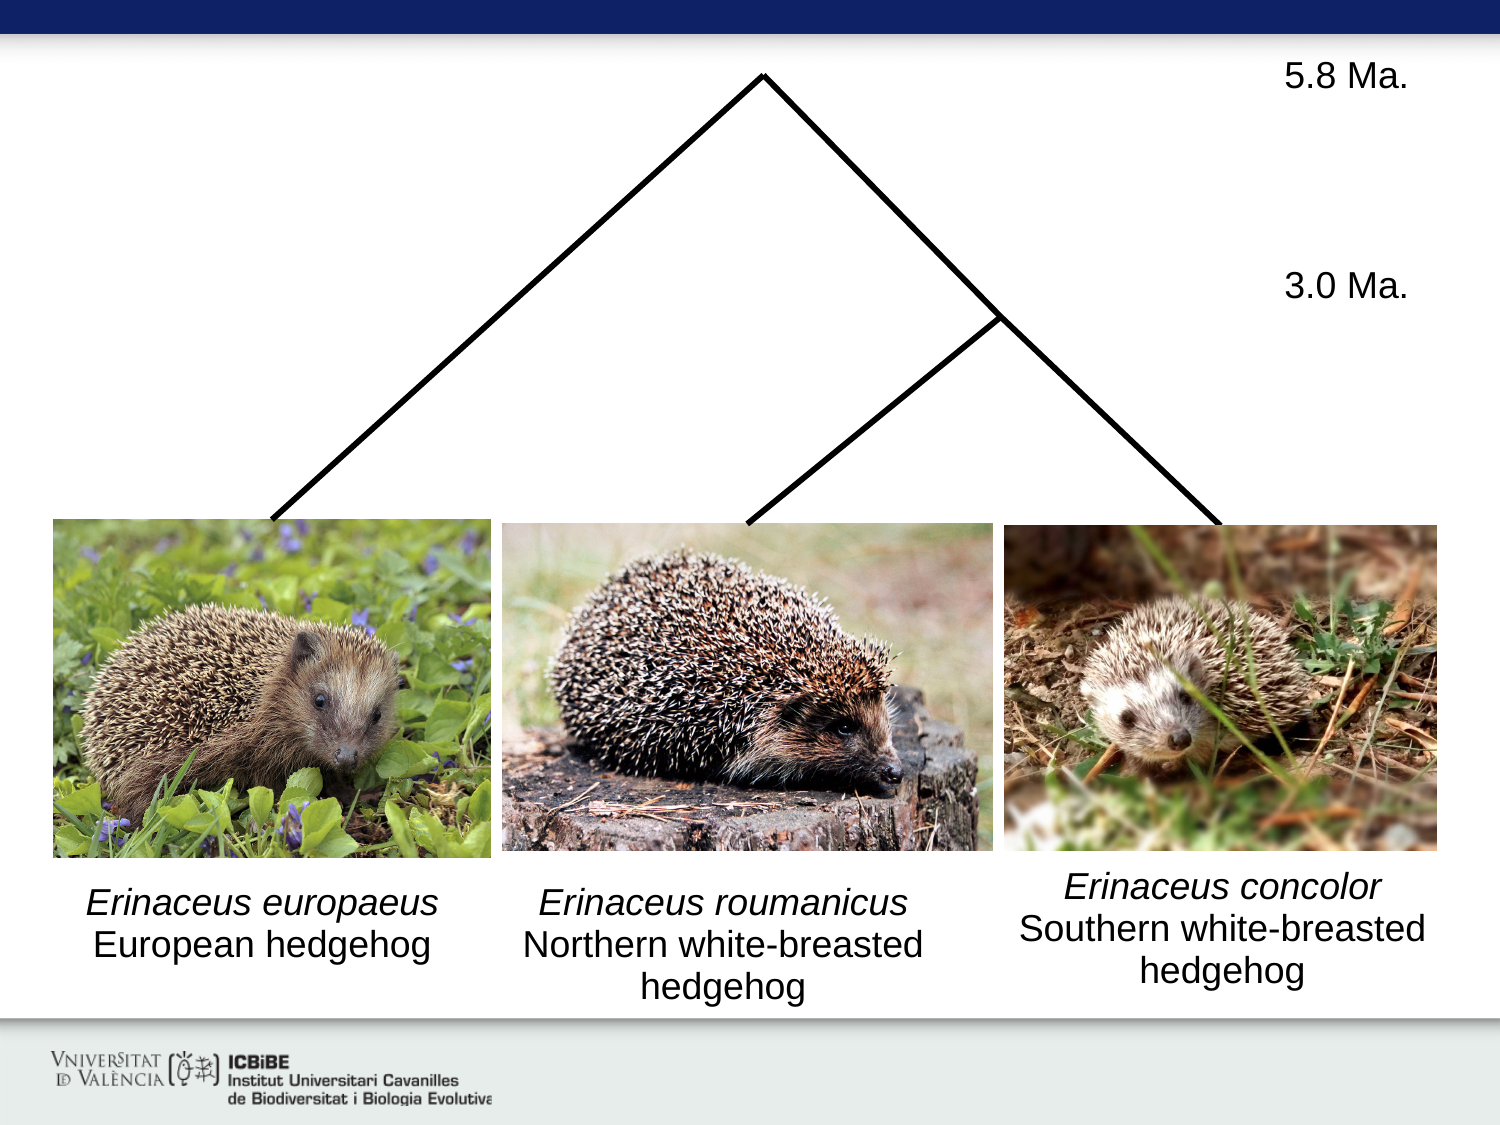

5.8 Ma.
3.0 Ma.
Erinaceus concolor
Southern white-breasted hedgehog
Erinaceus europaeus
European hedgehog
Erinaceus roumanicus
Northern white-breasted hedgehog